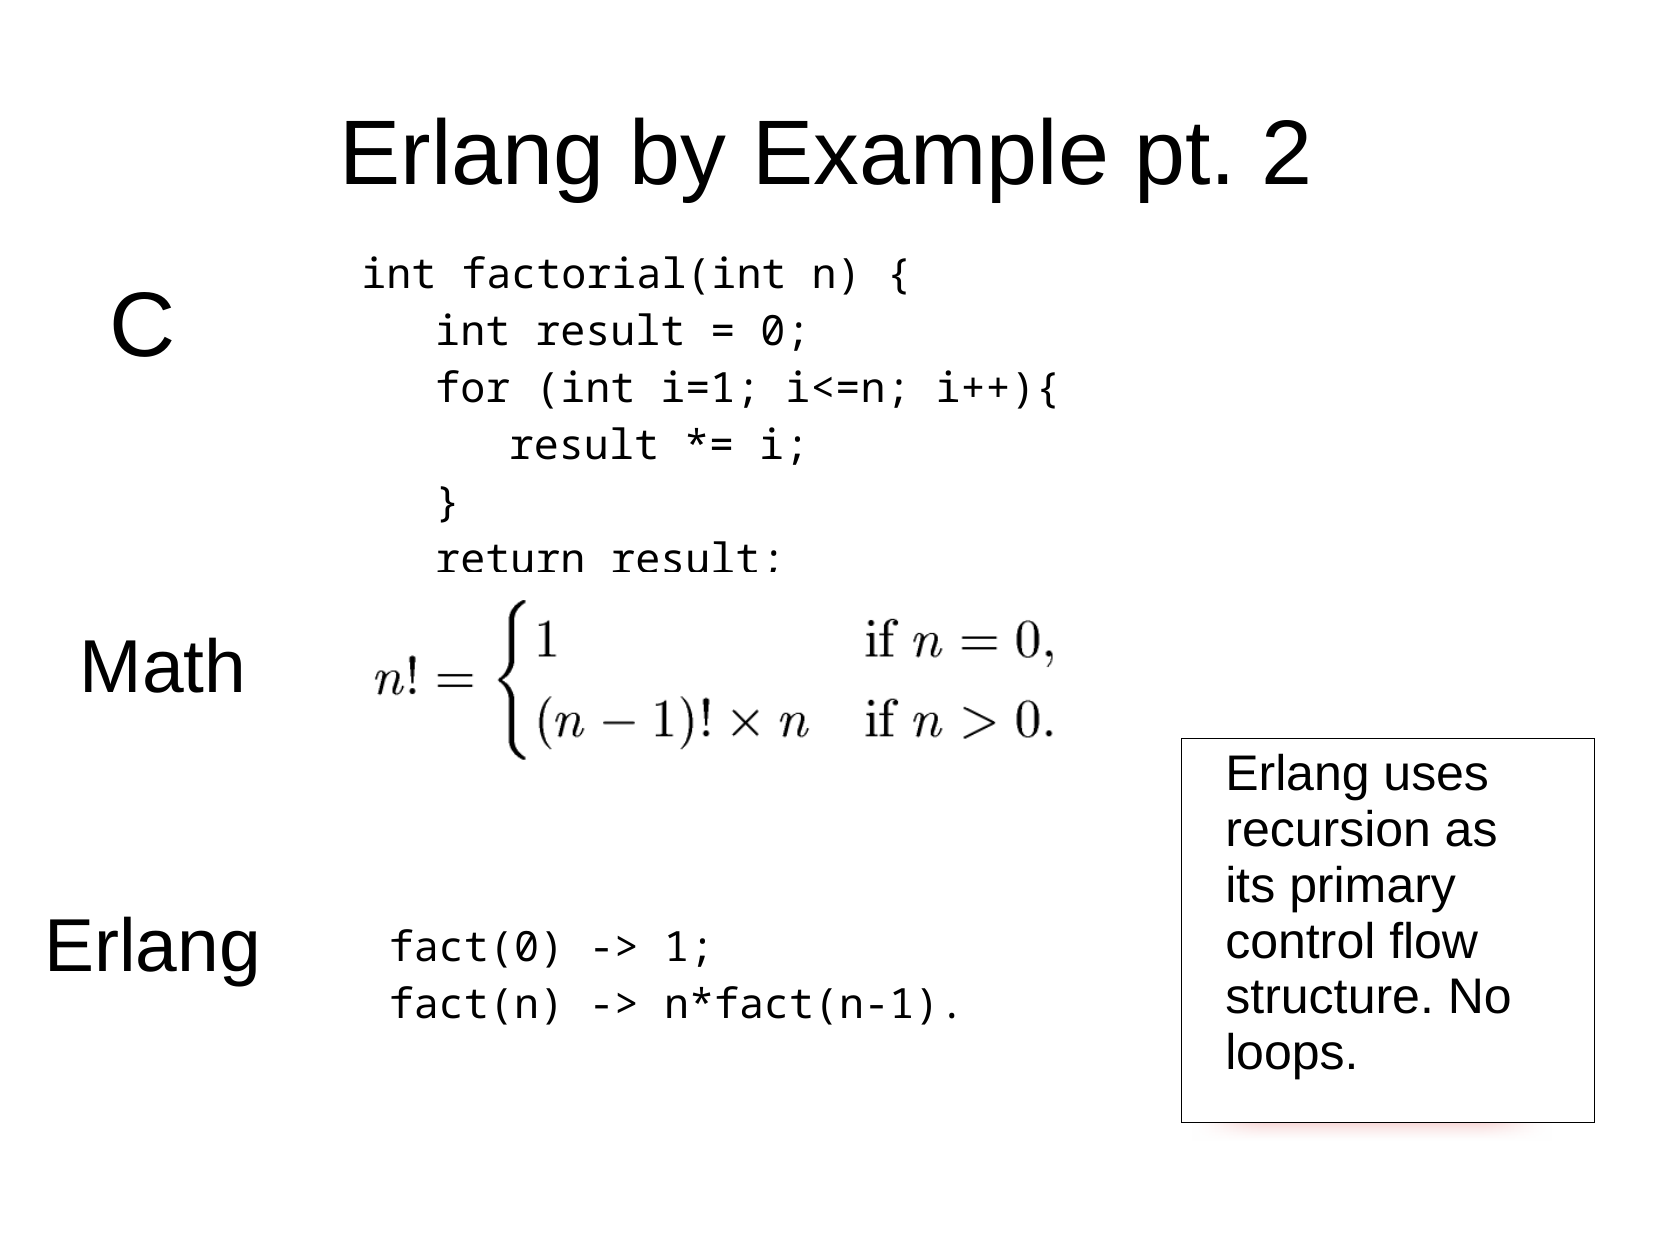

# Erlang by Example pt. 2
int factorial(int n) {
	int result = 0;
	for (int i=1; i<=n; i++){
		result *= i;
	}
	return result;
}
C
Math
Erlang uses recursion as its primary control flow structure. No loops.
Erlang
fact(0) -> 1;
fact(n) -> n*fact(n-1).